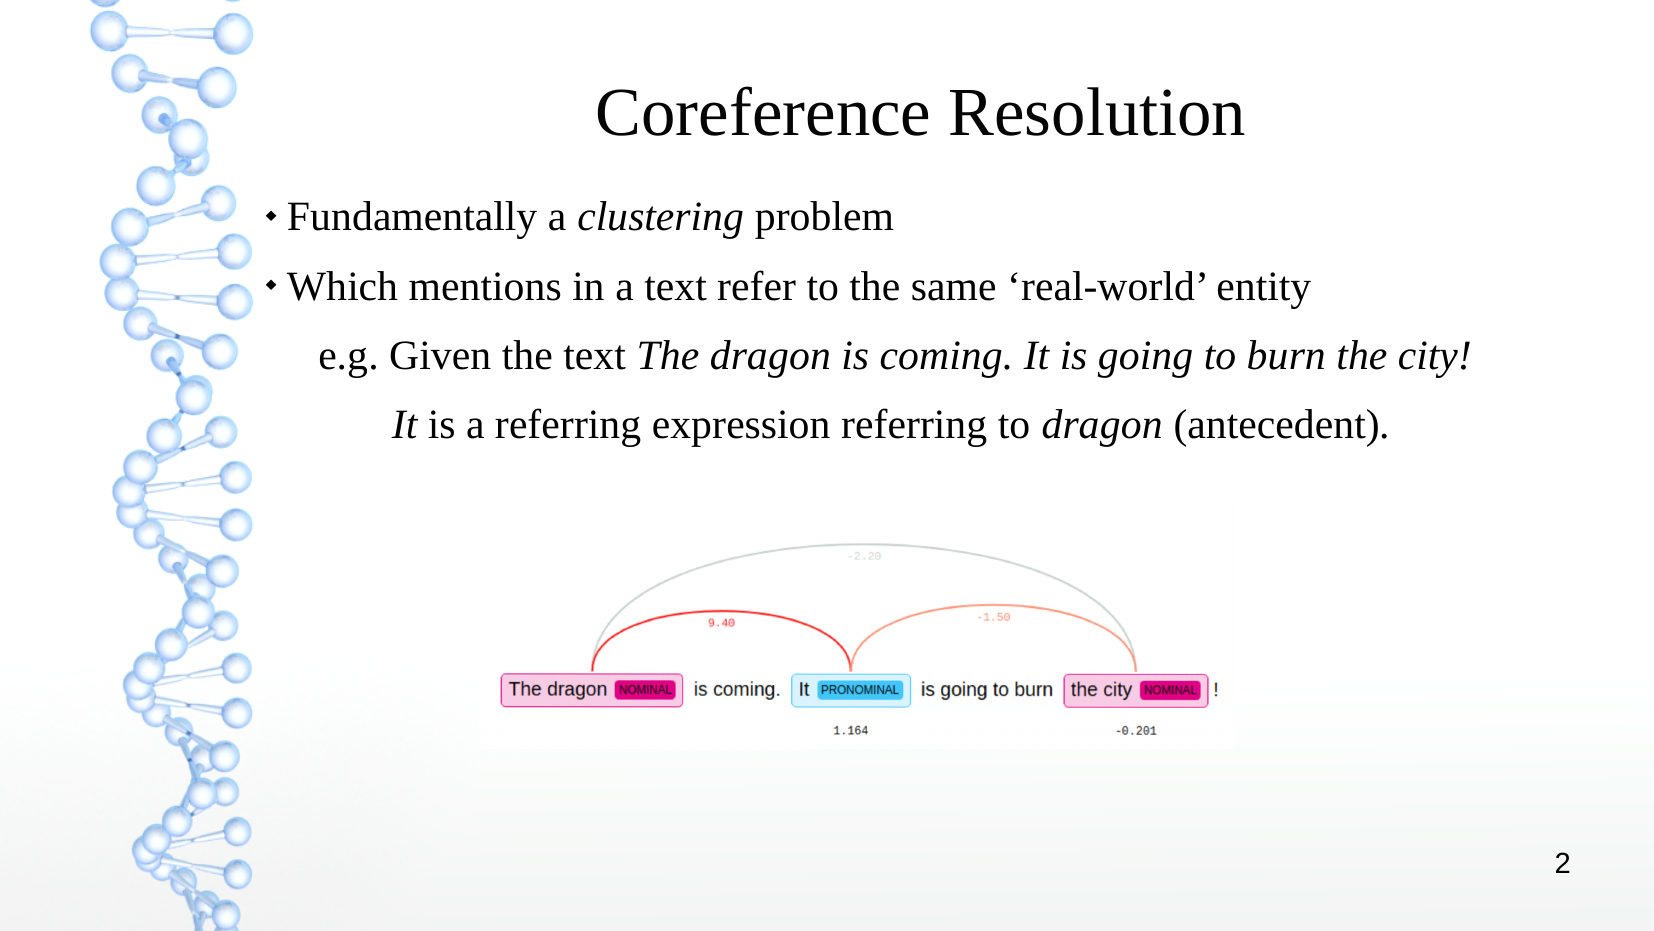

# Coreference Resolution
 Fundamentally a clustering problem
 Which mentions in a text refer to the same ‘real-world’ entity
 e.g. Given the text The dragon is coming. It is going to burn the city!
 It is a referring expression referring to dragon (antecedent).
2